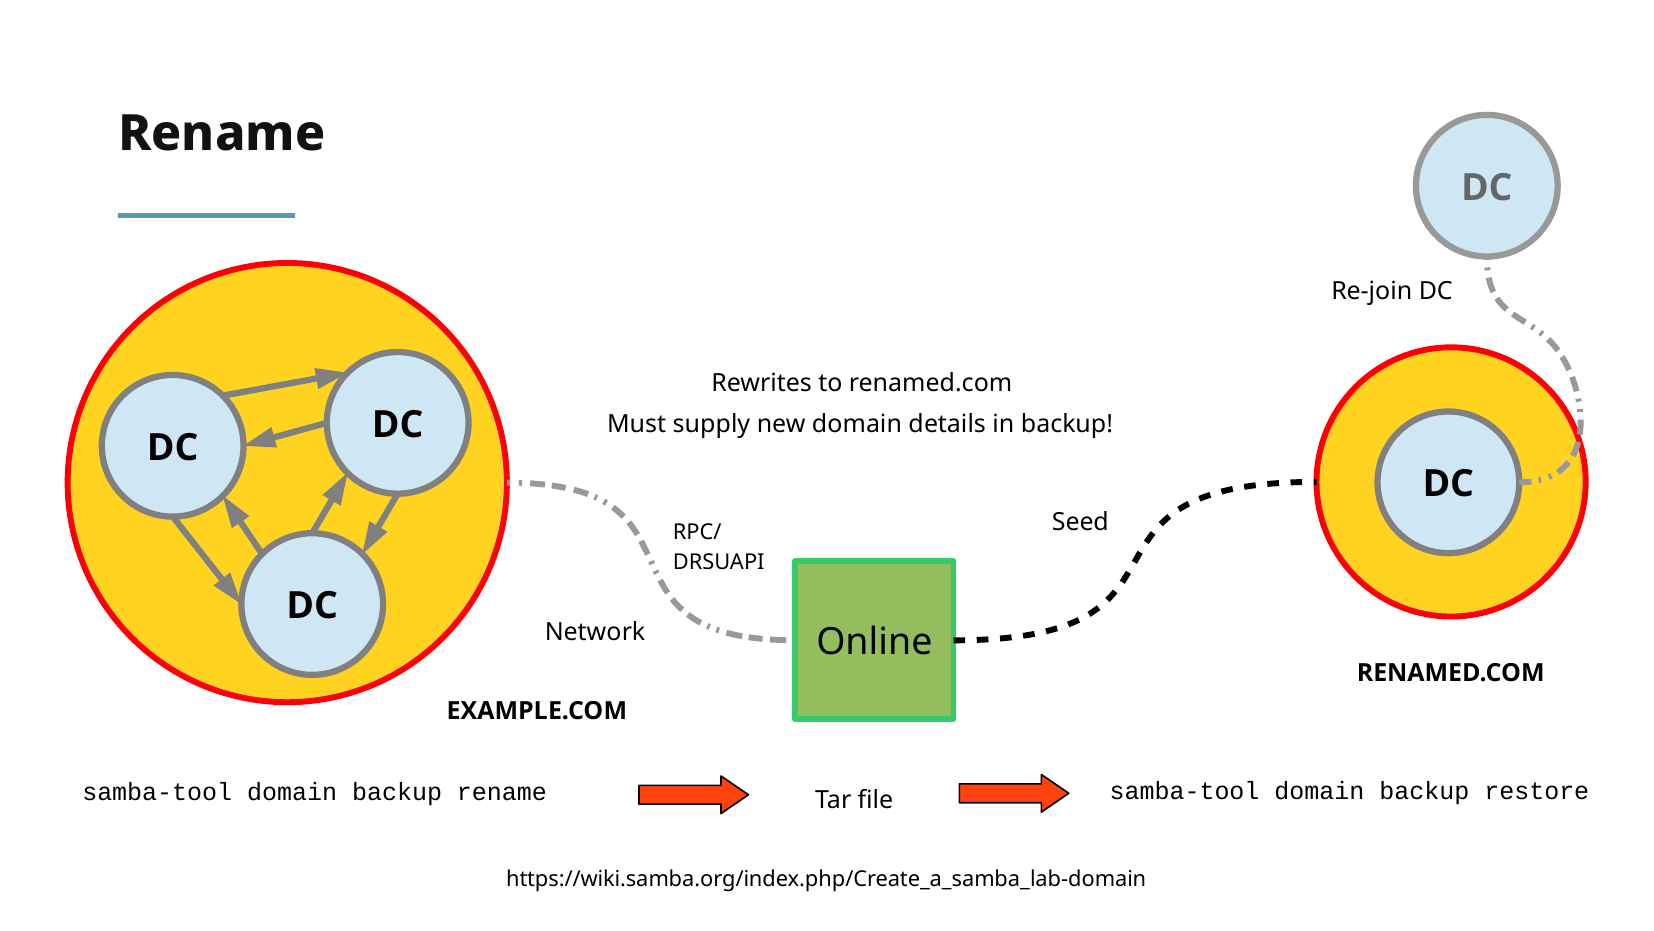

# Rename
DC
Re-join DC
Rewrites to renamed.com
DC
DC
Must supply new domain details in backup!
DC
Seed
RPC/
DRSUAPI
DC
Online
Network
RENAMED.COM
EXAMPLE.COM
samba-tool domain backup restore
samba-tool domain backup rename
Tar file
https://wiki.samba.org/index.php/Create_a_samba_lab-domain